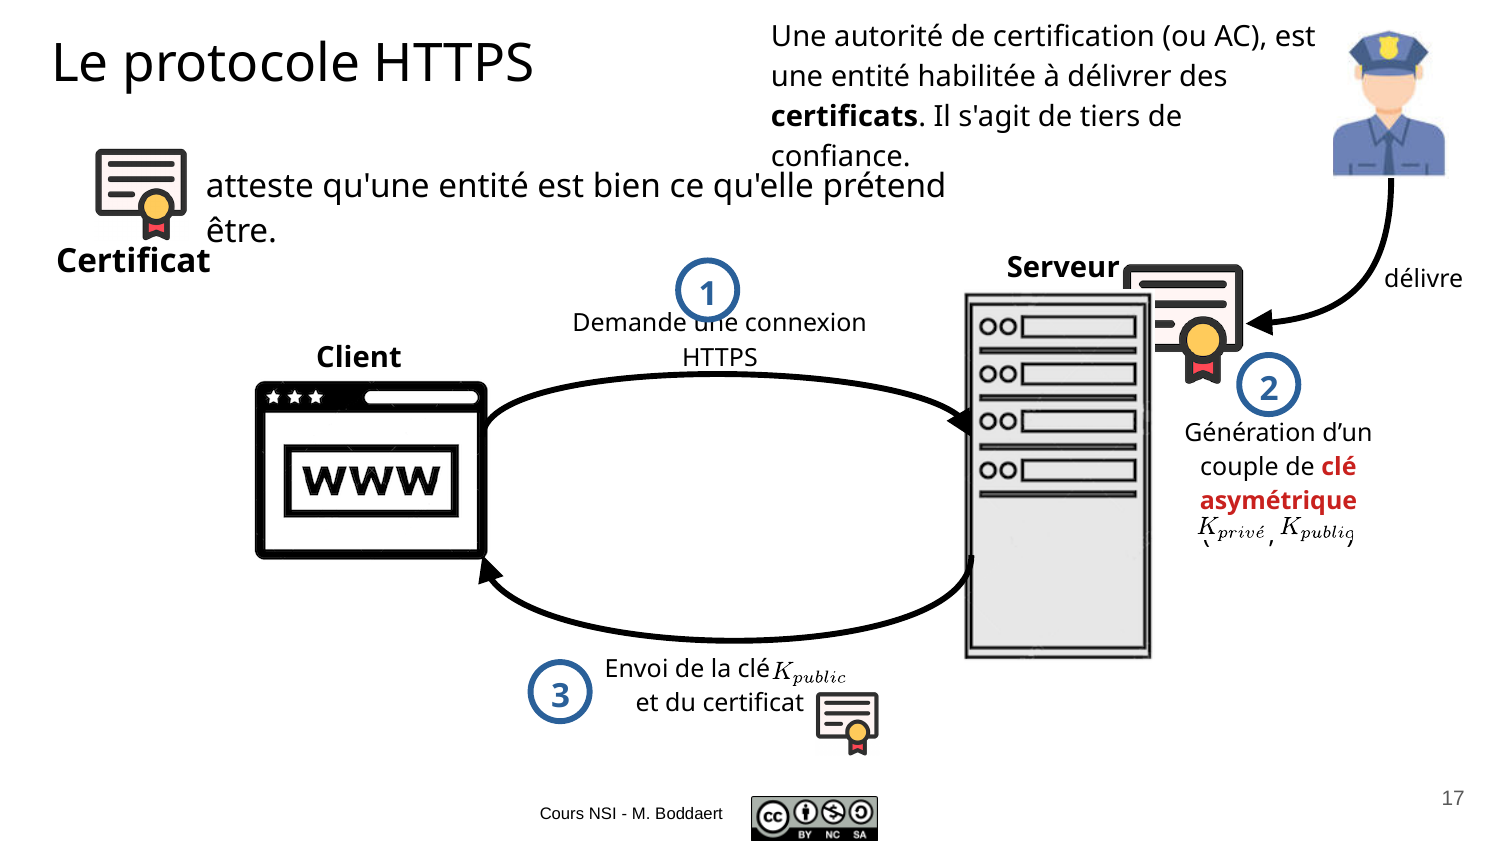

Une autorité de certification (ou AC), est une entité habilitée à délivrer des certificats. Il s'agit de tiers de confiance.
# Le protocole HTTPS
atteste qu'une entité est bien ce qu'elle prétend être.
Certificat
Serveur
délivre
1
Demande une connexion HTTPS
Client
2
Génération d’un couple de clé asymétrique
( , )
Envoi de la clé
et du certificat
3